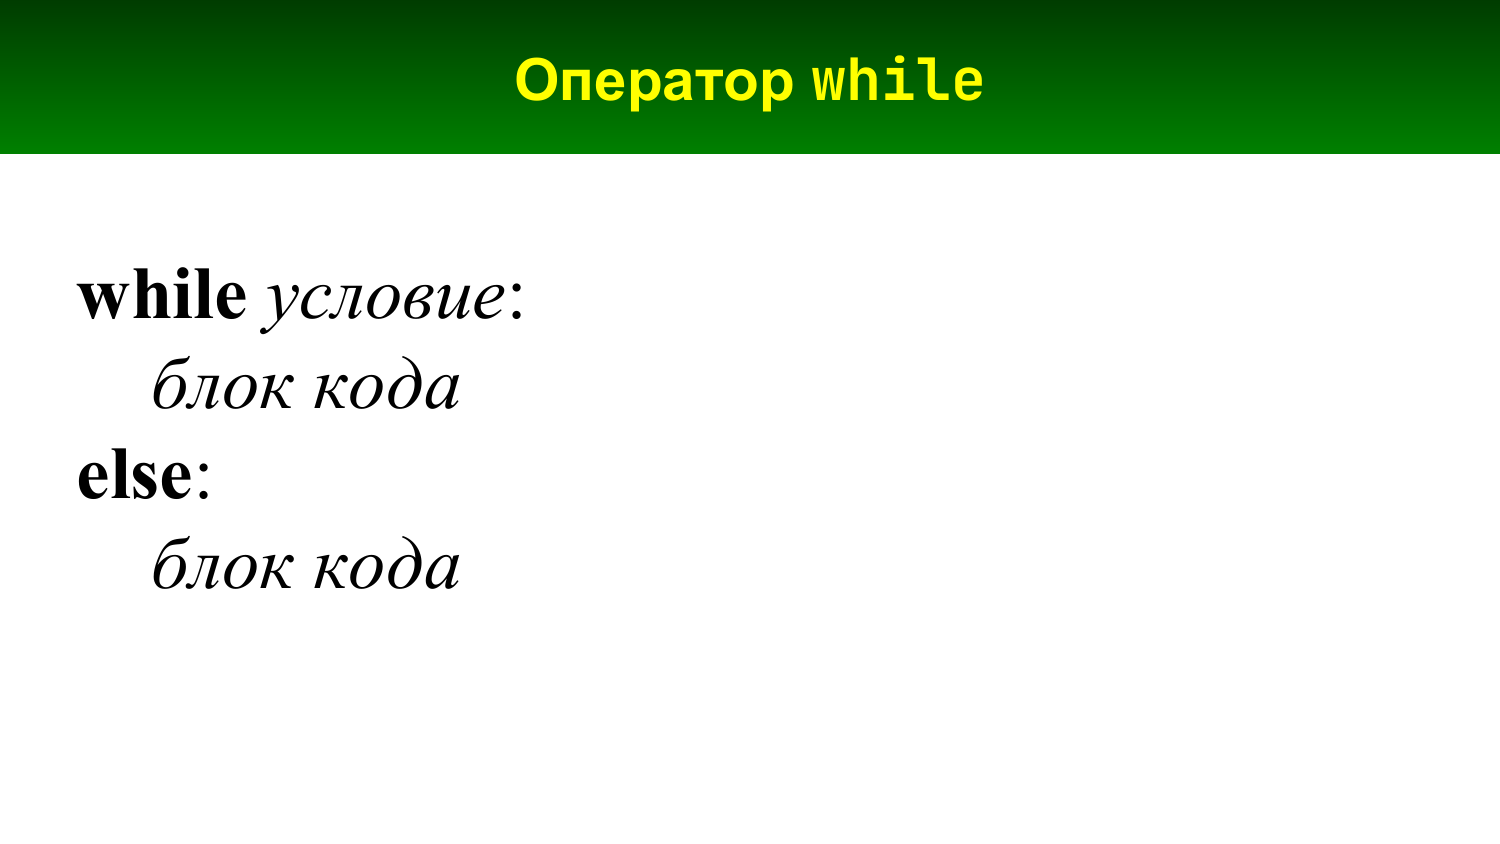

# Оператор while
while условие:
 блок кода
else:
 блок кода